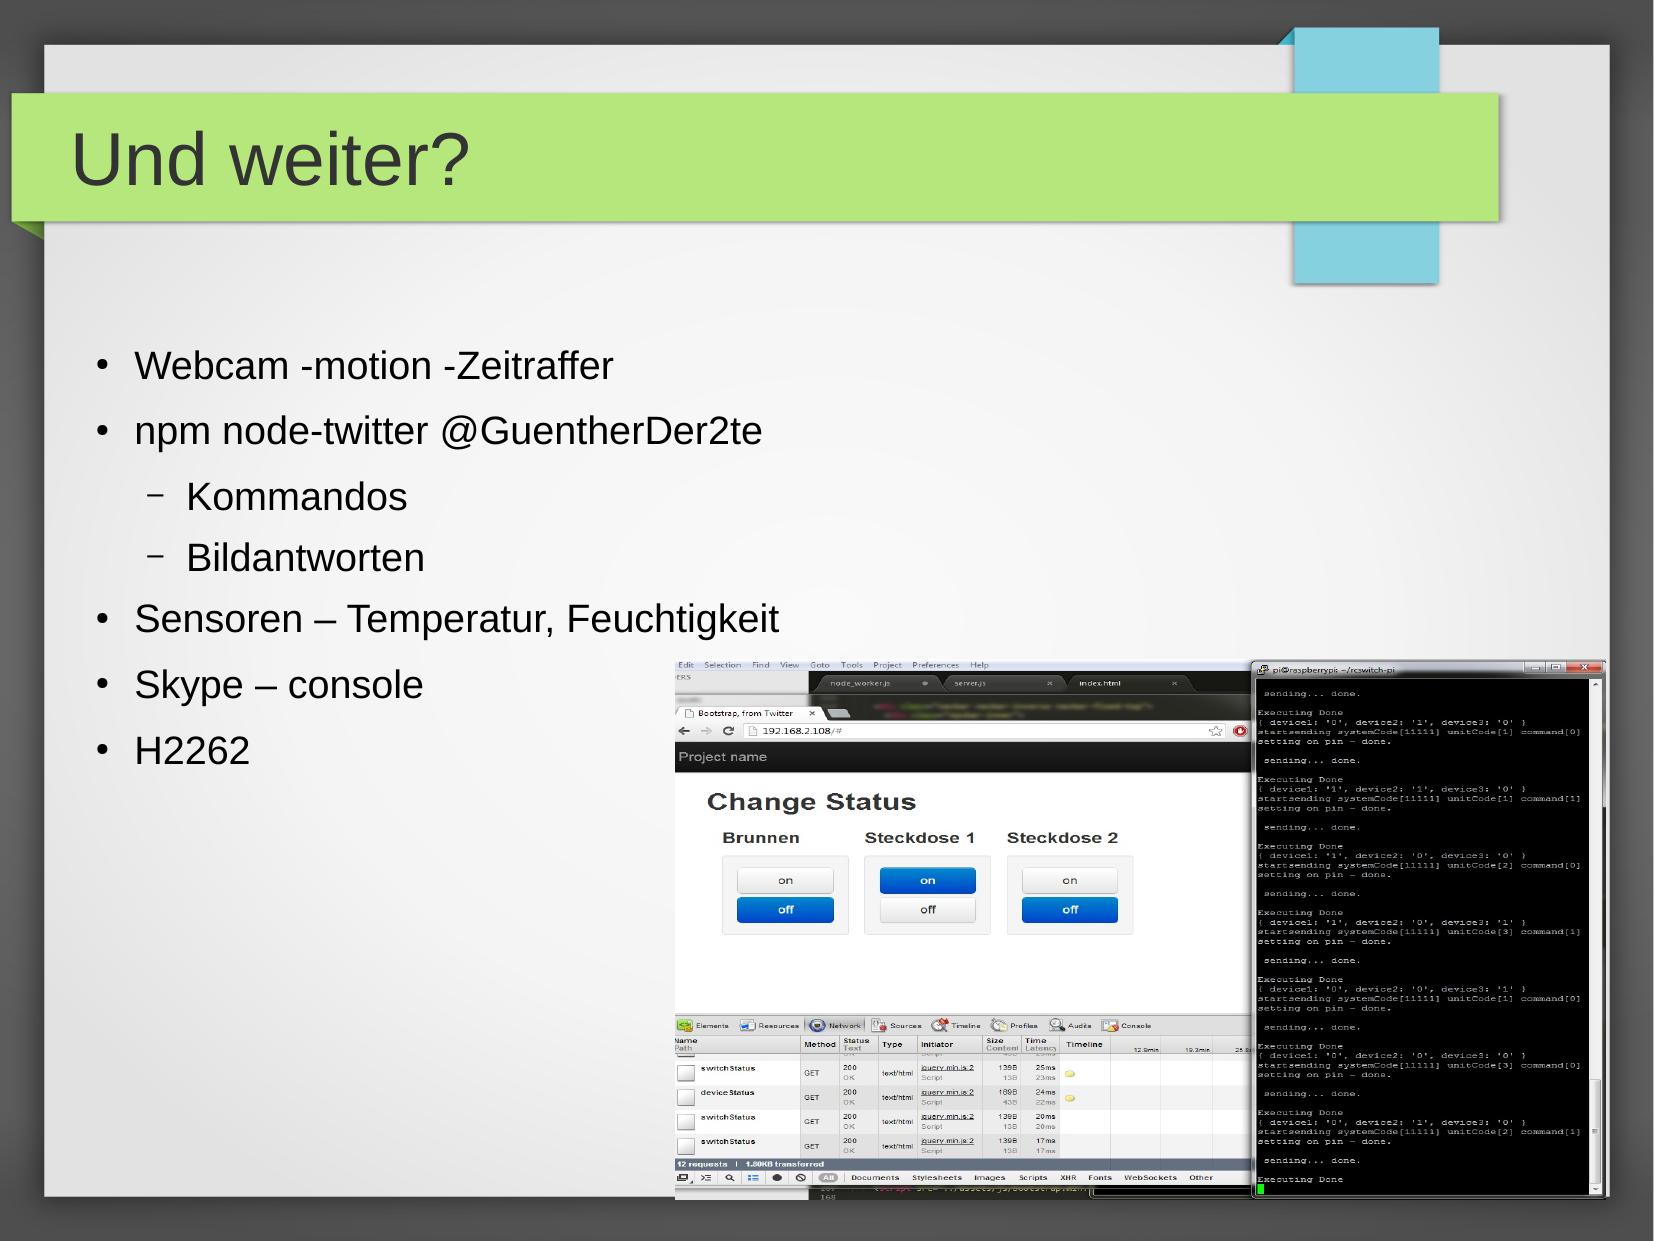

# Und weiter?
Webcam -motion -Zeitraffer
npm node-twitter @GuentherDer2te
Kommandos
Bildantworten
Sensoren – Temperatur, Feuchtigkeit
Skype – console
H2262